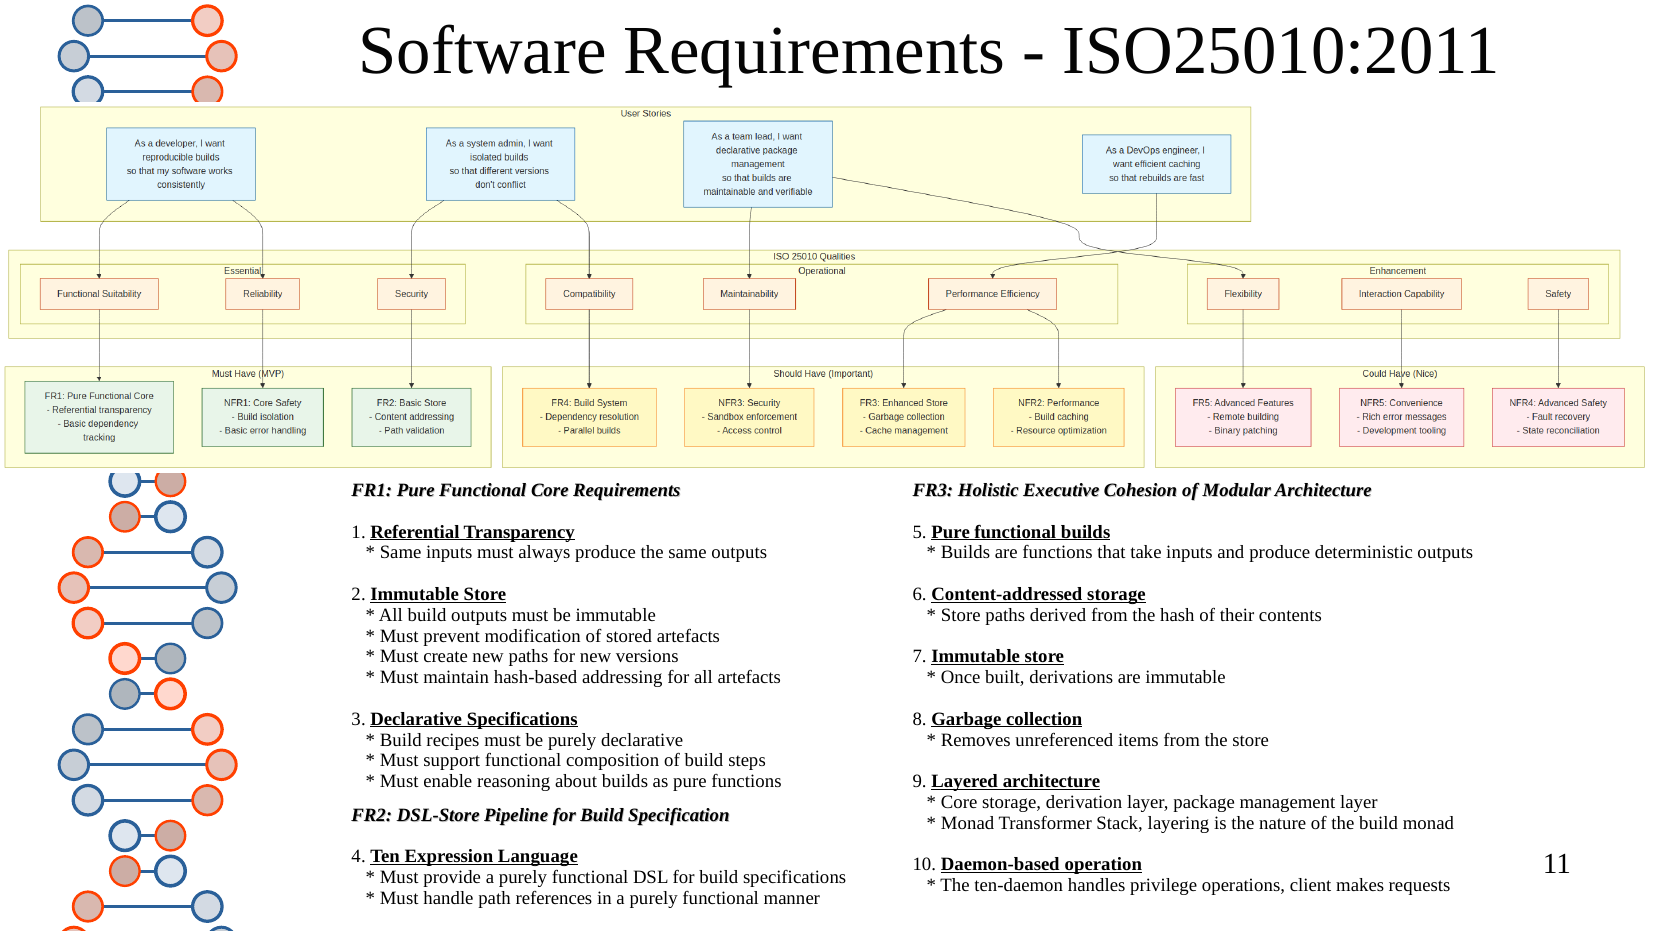

# Software Requirements - ISO25010:2011
FR1: Pure Functional Core Requirements
1. Referential Transparency
 * Same inputs must always produce the same outputs
2. Immutable Store
 * All build outputs must be immutable
 * Must prevent modification of stored artefacts
 * Must create new paths for new versions
 * Must maintain hash-based addressing for all artefacts
3. Declarative Specifications
 * Build recipes must be purely declarative
 * Must support functional composition of build steps
 * Must enable reasoning about builds as pure functions
FR3: Holistic Executive Cohesion of Modular Architecture
5. Pure functional builds
 * Builds are functions that take inputs and produce deterministic outputs
6. Content-addressed storage
 * Store paths derived from the hash of their contents
7. Immutable store
 * Once built, derivations are immutable
8. Garbage collection
 * Removes unreferenced items from the store
9. Layered architecture
 * Core storage, derivation layer, package management layer
 * Monad Transformer Stack, layering is the nature of the build monad
10. Daemon-based operation
 * The ten-daemon handles privilege operations, client makes requests
FR2: DSL-Store Pipeline for Build Specification
4. Ten Expression Language
 * Must provide a purely functional DSL for build specifications
 * Must handle path references in a purely functional manner
11